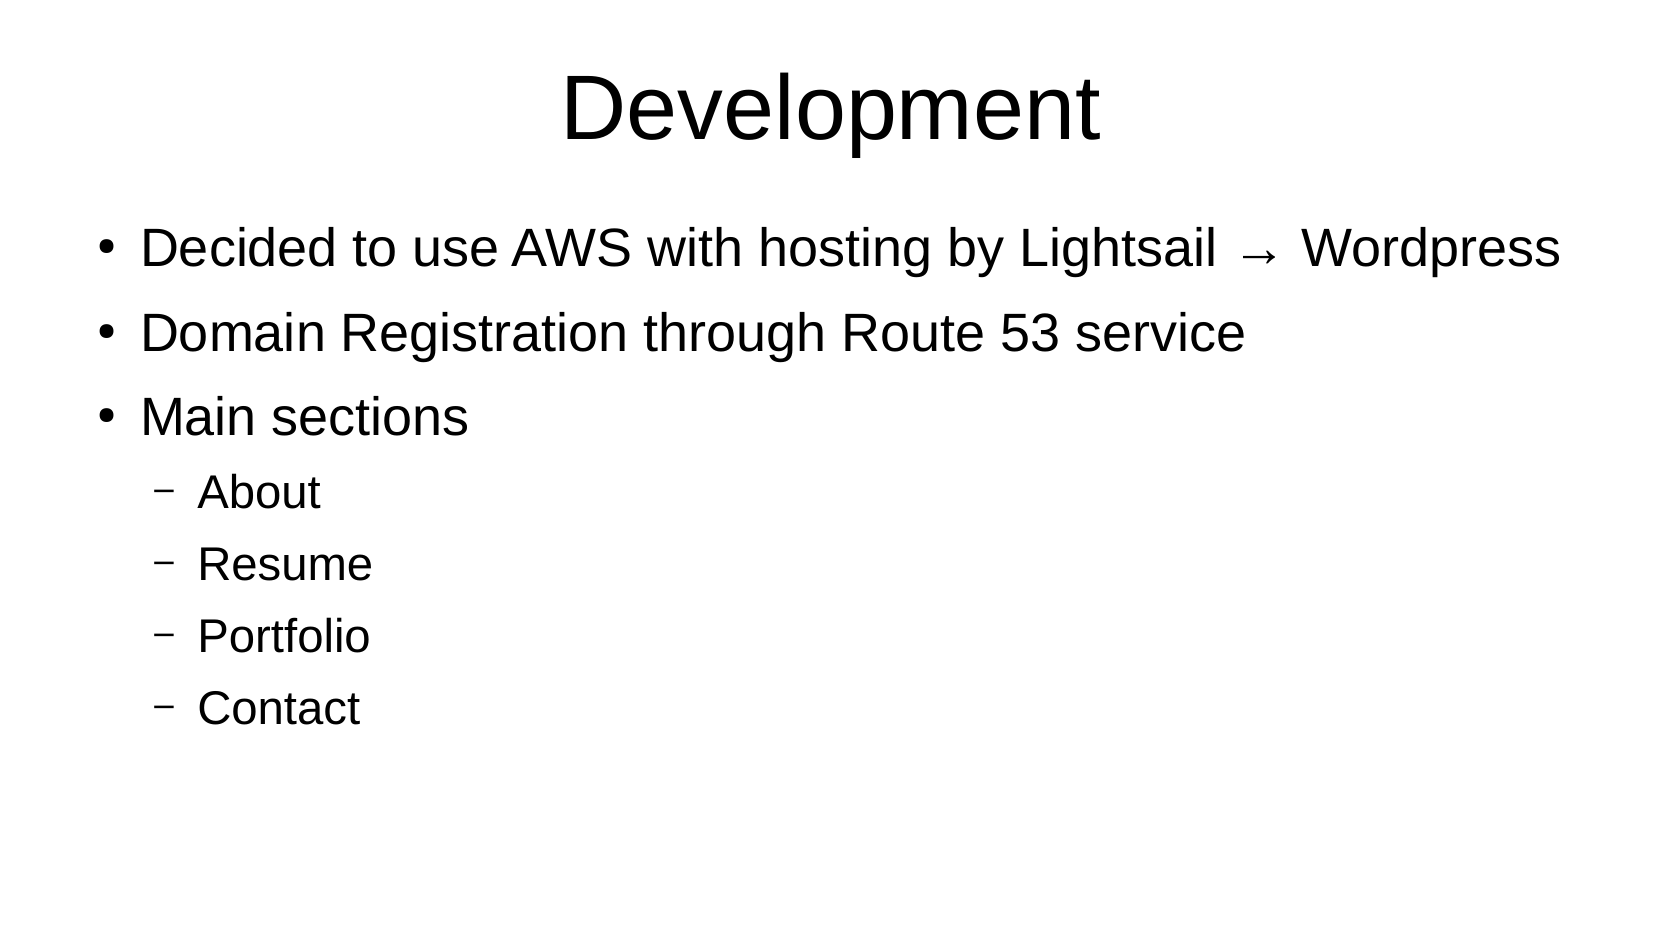

# Development
Decided to use AWS with hosting by Lightsail → Wordpress
Domain Registration through Route 53 service
Main sections
About
Resume
Portfolio
Contact